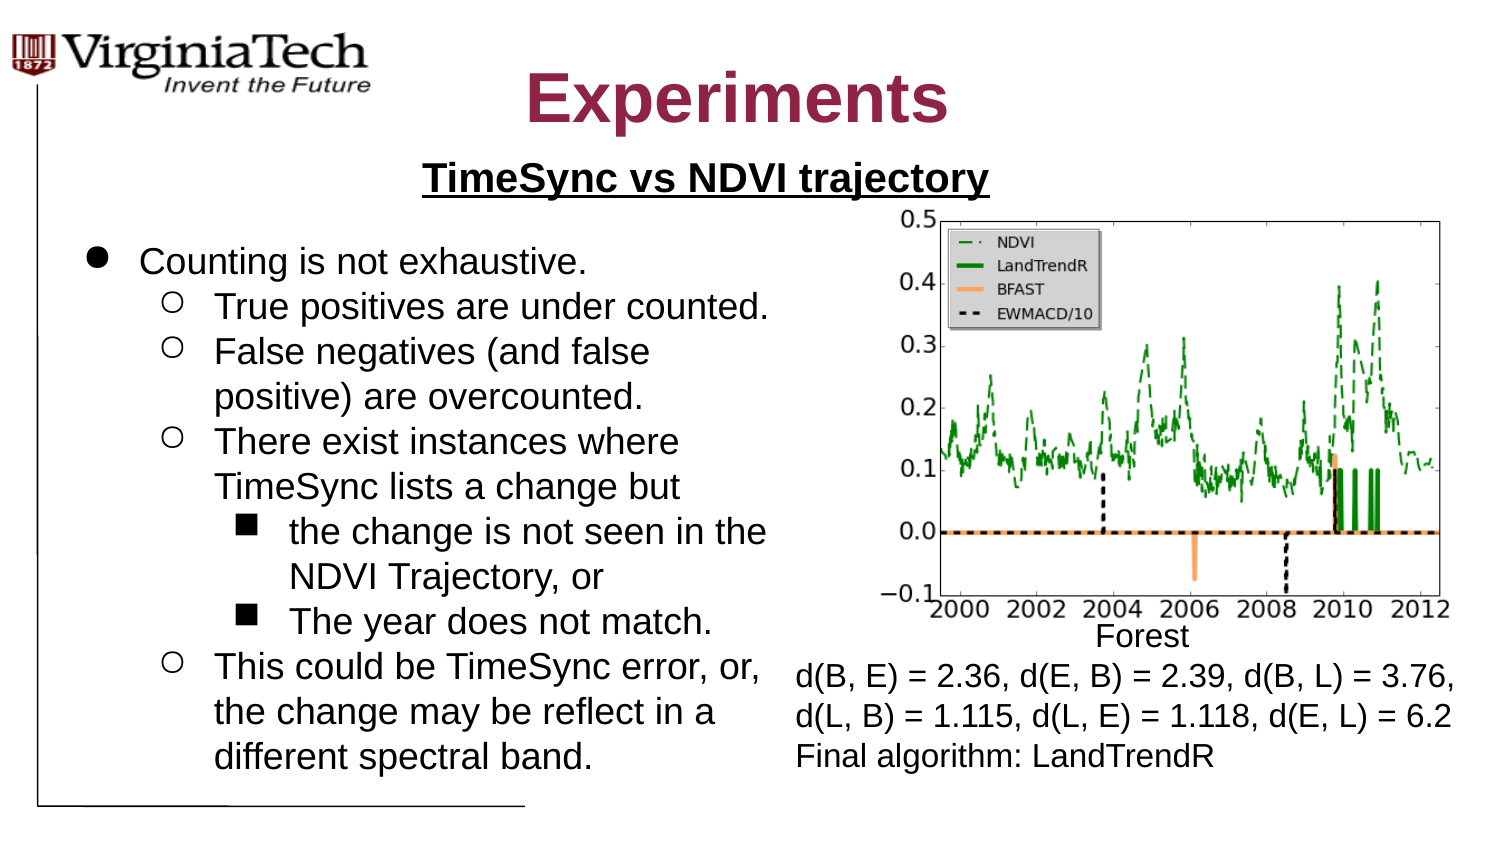

# Experiments
TimeSync vs NDVI trajectory
Counting is not exhaustive.
True positives are under counted.
False negatives (and false positive) are overcounted.
There exist instances where TimeSync lists a change but
the change is not seen in the NDVI Trajectory, or
The year does not match.
This could be TimeSync error, or, the change may be reflect in a different spectral band.
Forest
d(B, E) = 2.36, d(E, B) = 2.39, d(B, L) = 3.76,
d(L, B) = 1.115, d(L, E) = 1.118, d(E, L) = 6.2
Final algorithm: LandTrendR